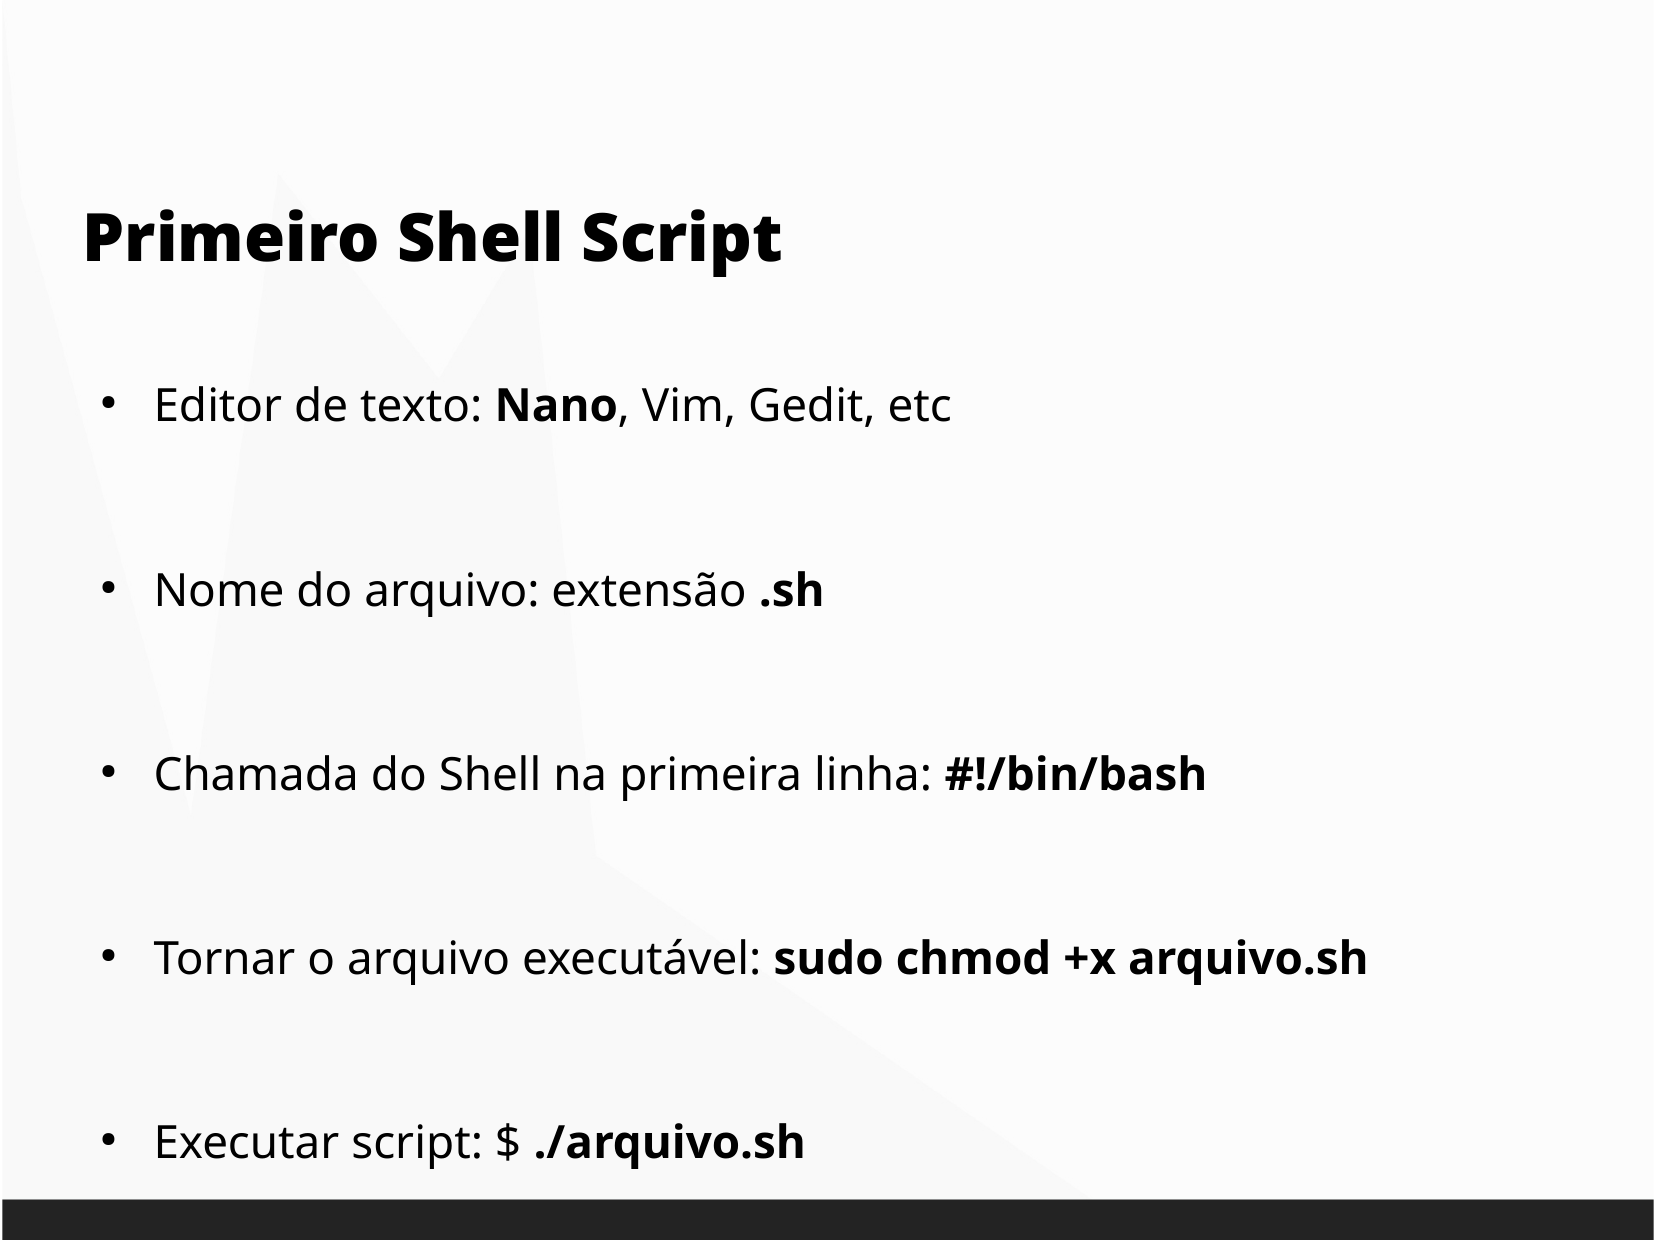

# Primeiro Shell Script
Editor de texto: Nano, Vim, Gedit, etc
Nome do arquivo: extensão .sh
Chamada do Shell na primeira linha: #!/bin/bash
Tornar o arquivo executável: sudo chmod +x arquivo.sh
Executar script: $ ./arquivo.sh